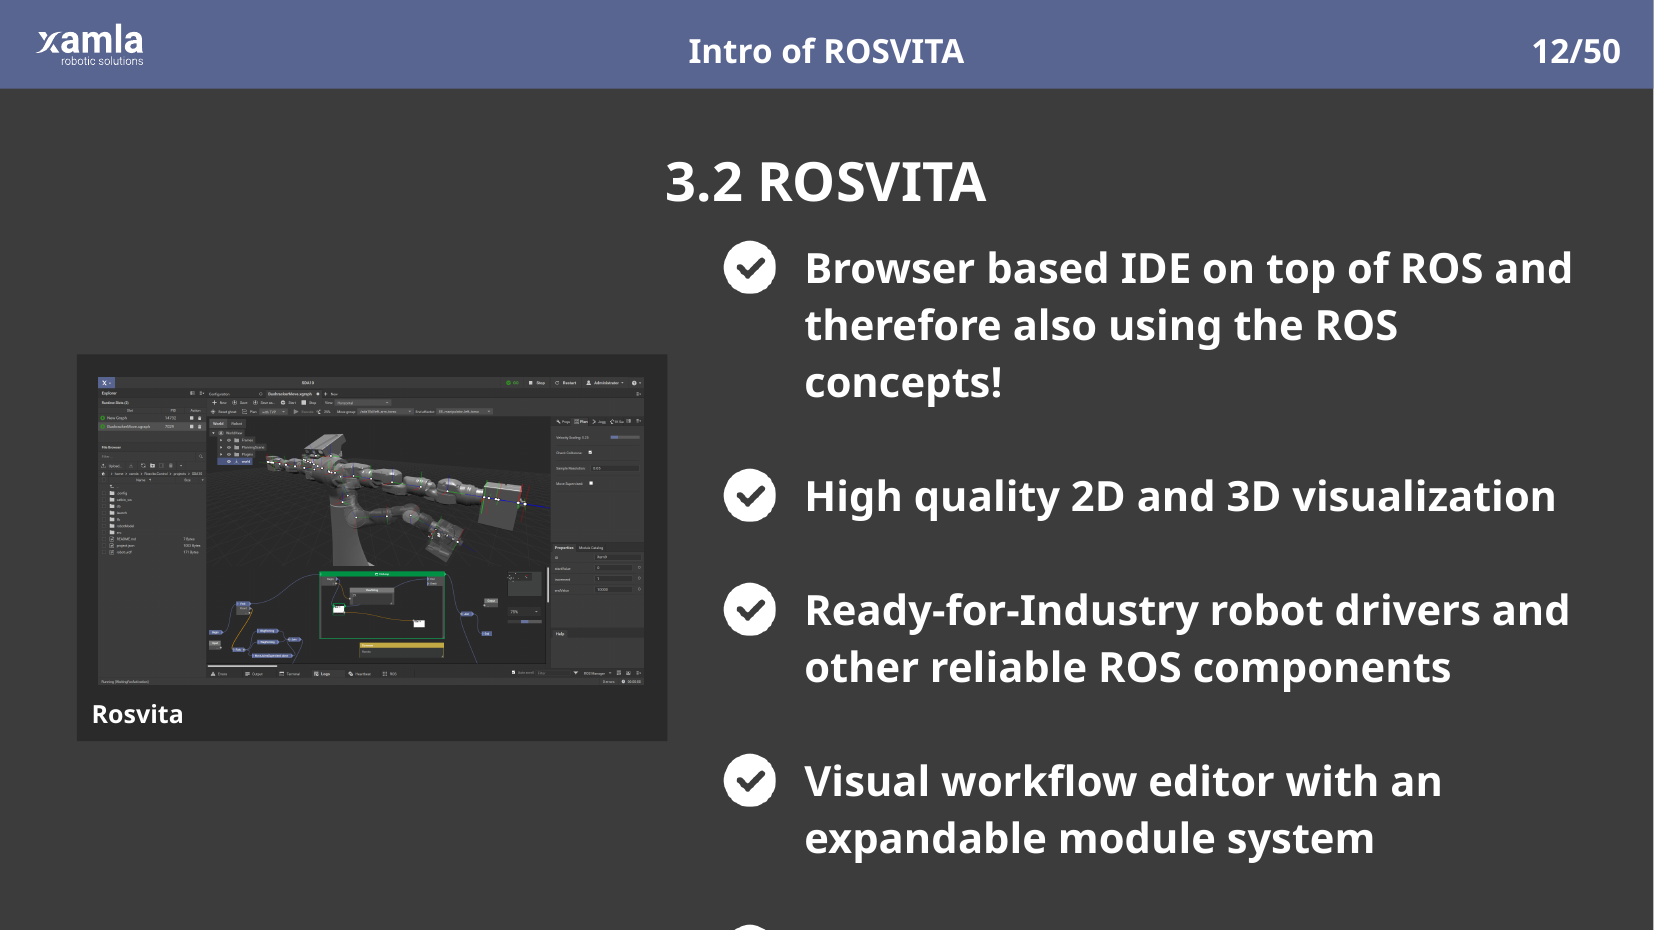

Intro of ROSVITA
12/50
3.2 ROSVITA
Browser based IDE on top of ROS and therefore also using the ROS concepts!
High quality 2D and 3D visualization
Ready-for-Industry robot drivers and other reliable ROS components
Visual workflow editor with an expandable module system
All features bundled in docker container for easy deployment
Rosvita